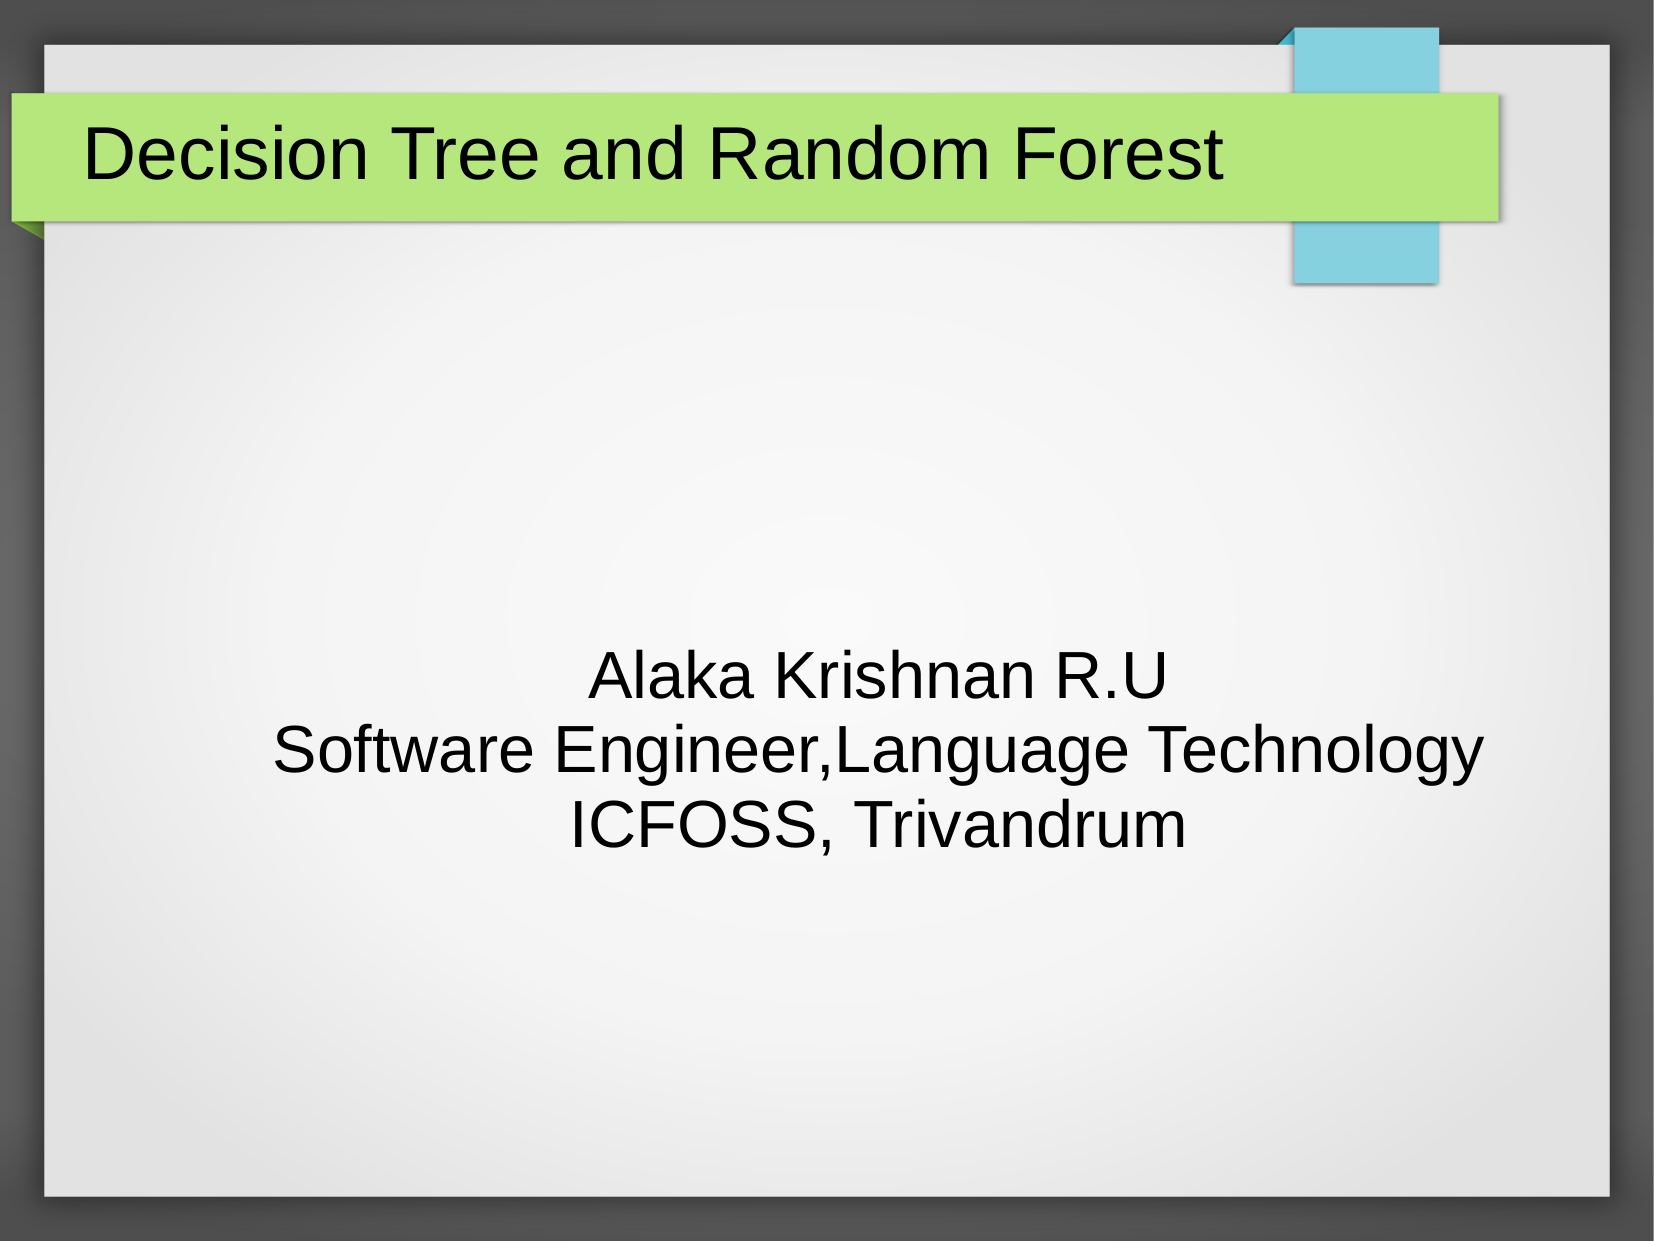

# Decision Tree and Random Forest
Alaka Krishnan R.U
Software Engineer,Language Technology
ICFOSS, Trivandrum